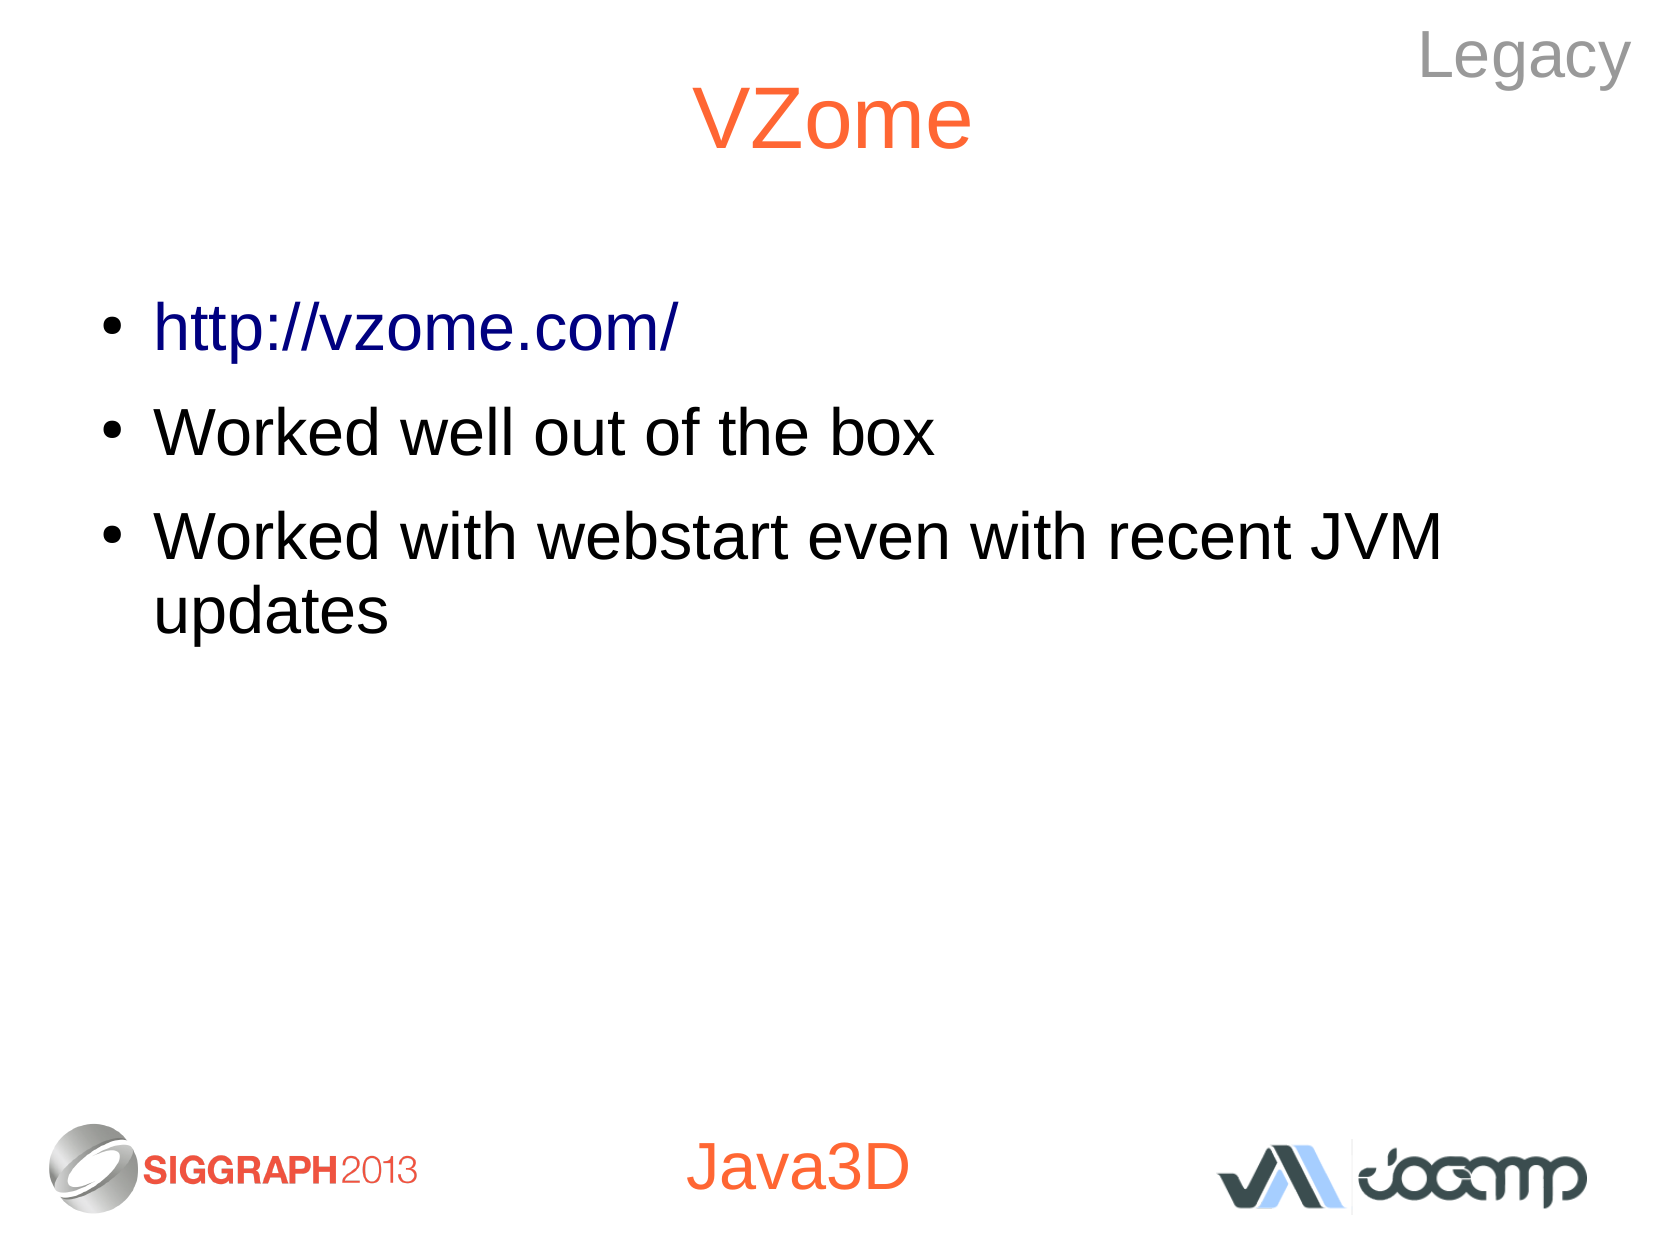

Legacy
# VZome
http://vzome.com/
Worked well out of the box
Worked with webstart even with recent JVM updates
Java3D